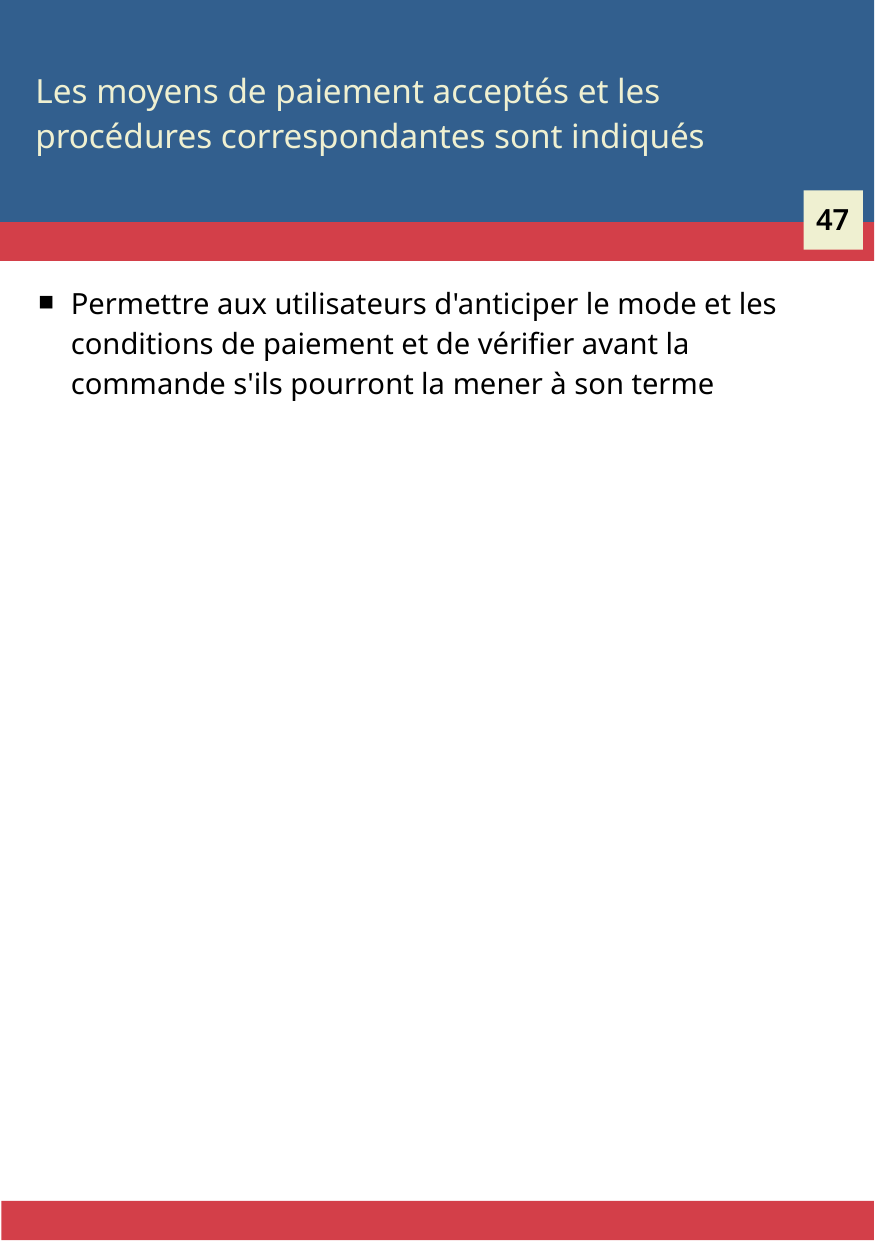

# Les moyens de paiement acceptés et les procédures correspondantes sont indiqués
47
Permettre aux utilisateurs d'anticiper le mode et les conditions de paiement et de vérifier avant la commande s'ils pourront la mener à son terme